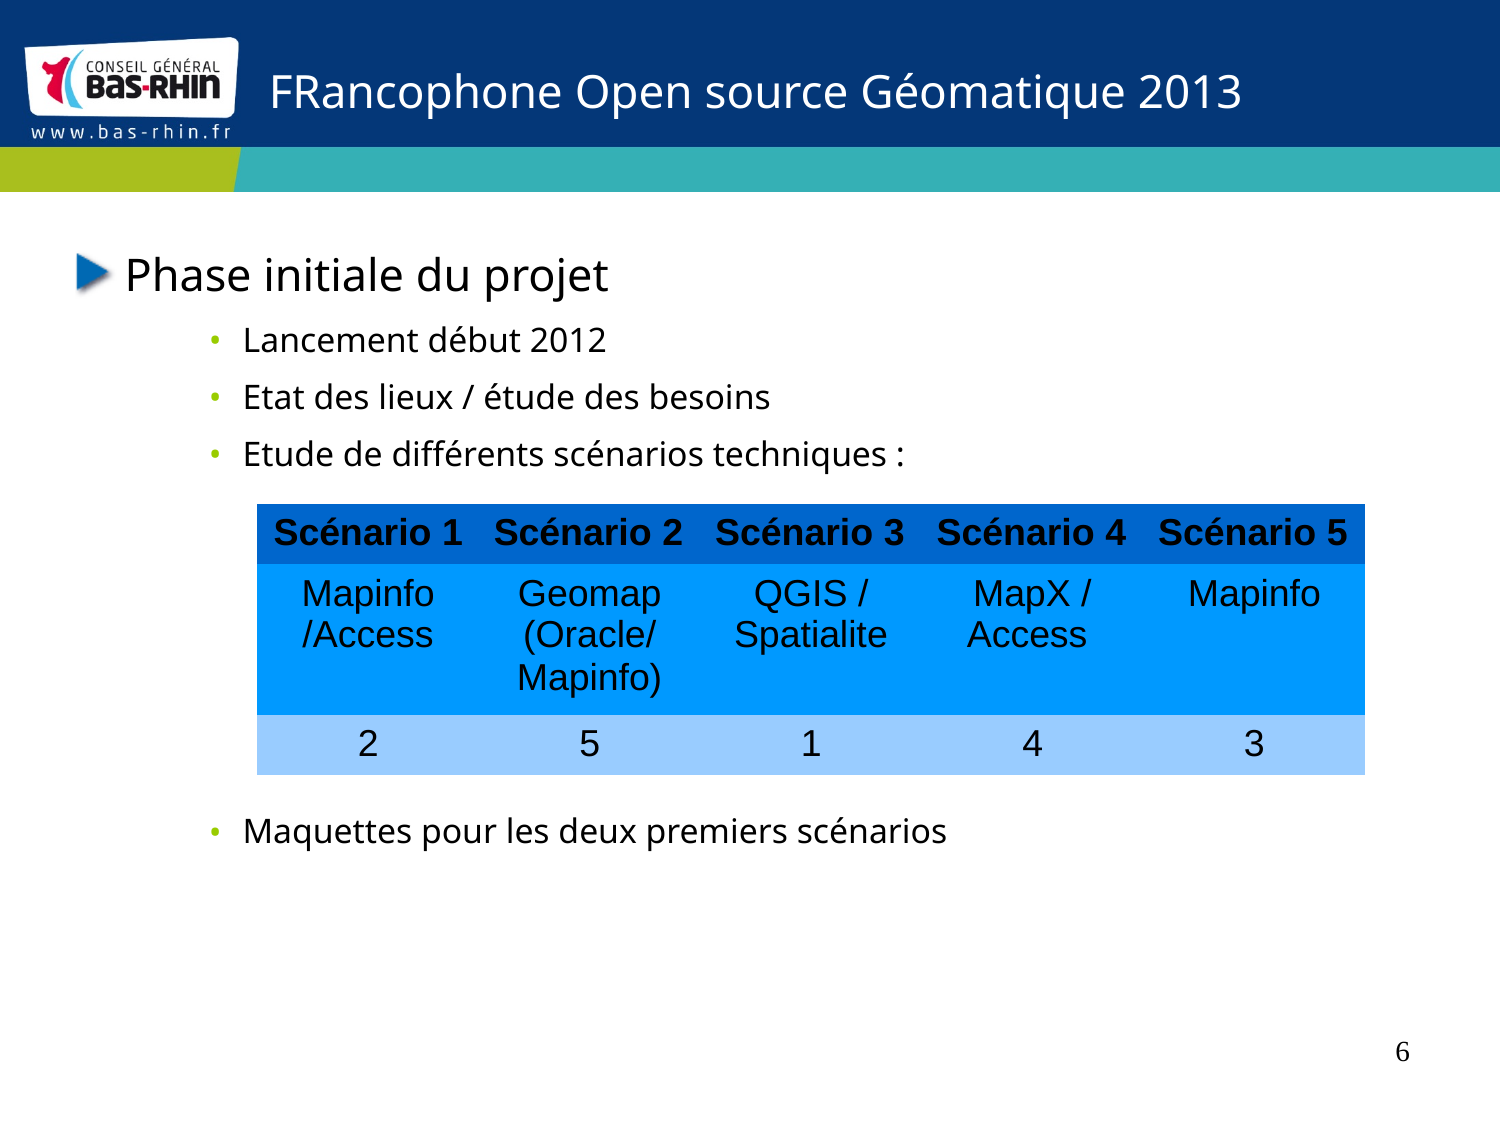

# FRancophone Open source Géomatique 2013
Phase initiale du projet
Lancement début 2012
Etat des lieux / étude des besoins
Etude de différents scénarios techniques :
Maquettes pour les deux premiers scénarios
| Scénario 1 | Scénario 2 | Scénario 3 | Scénario 4 | Scénario 5 |
| --- | --- | --- | --- | --- |
| Mapinfo /Access | Geomap (Oracle/ Mapinfo) | QGIS / Spatialite | MapX / Access | Mapinfo |
| 2 | 5 | 1 | 4 | 3 |
6